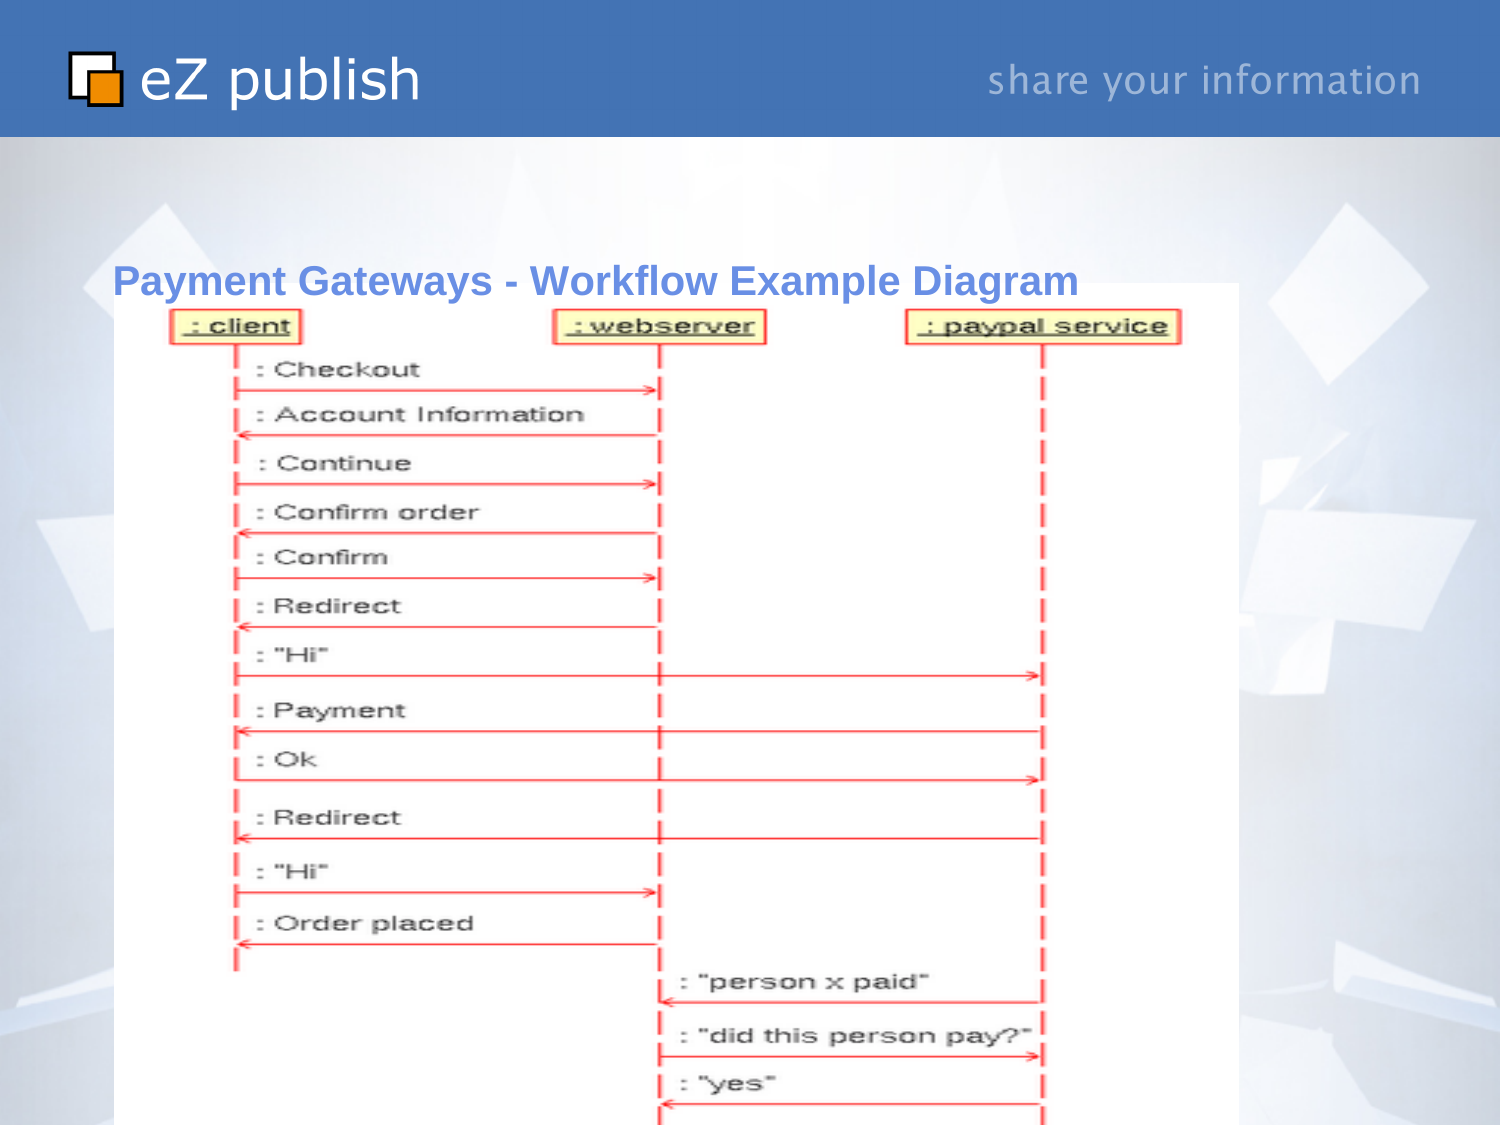

# Payment Gateways - Workflow Example Diagram